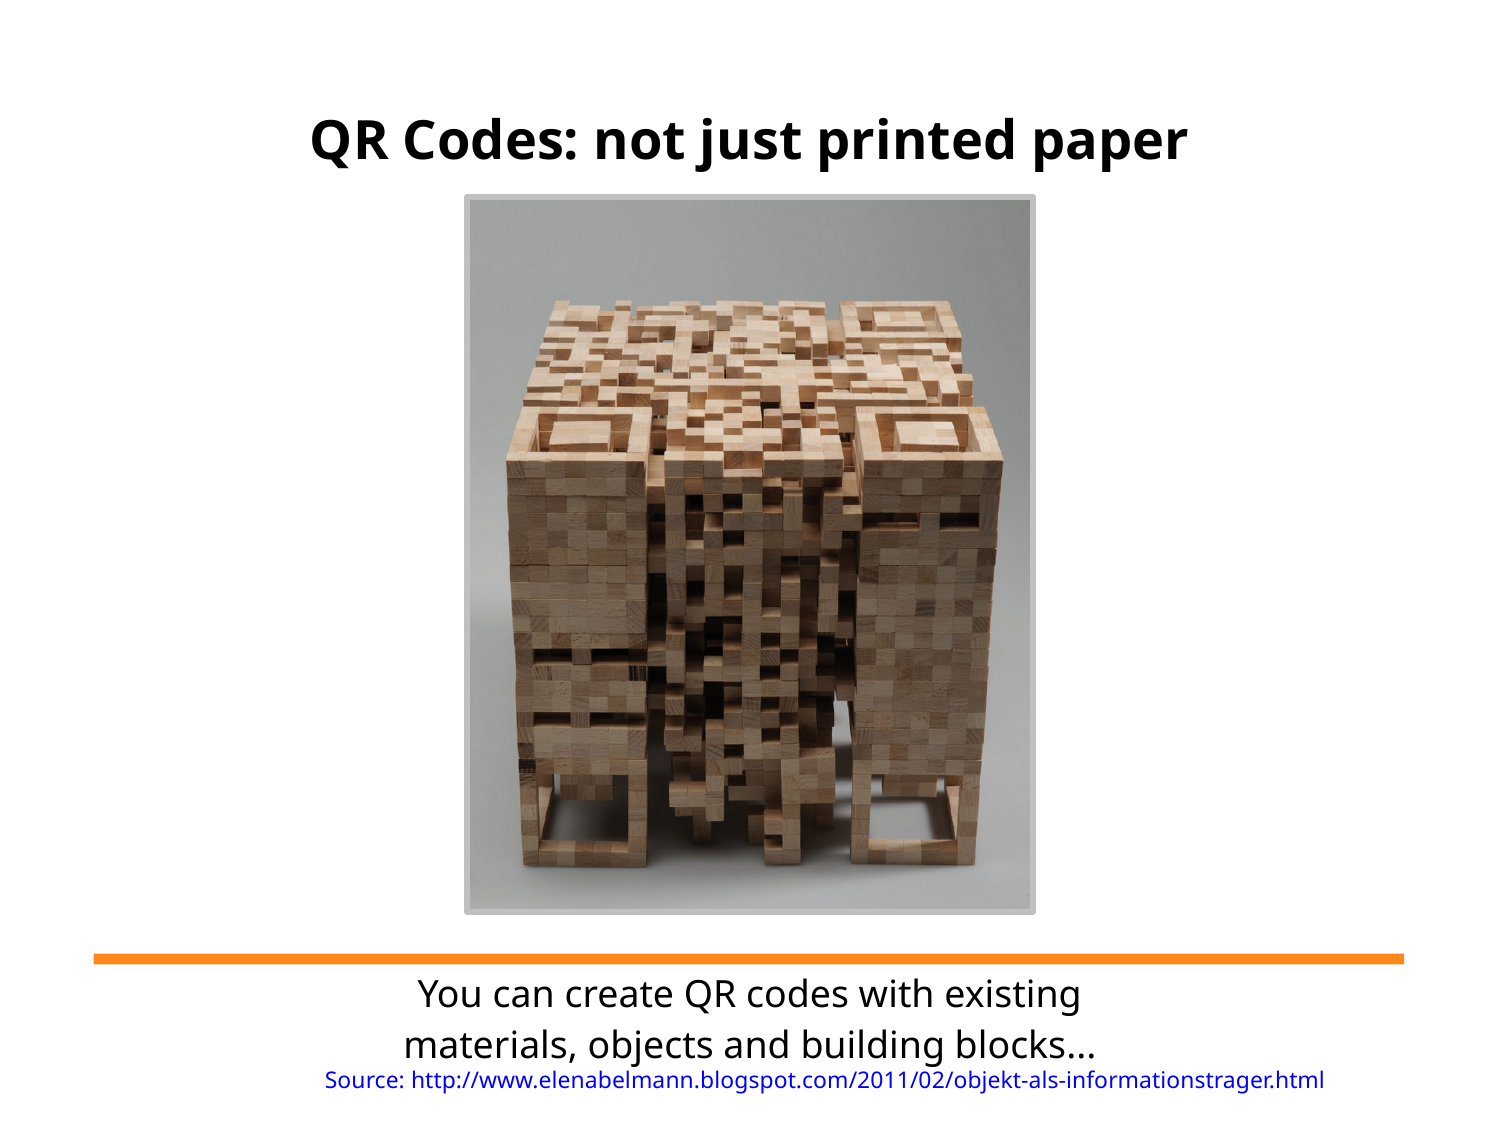

# QR Codes: not just printed paper
You can create QR codes with existing materials, objects and building blocks...
Source: http://www.elenabelmann.blogspot.com/2011/02/objekt-als-informationstrager.html